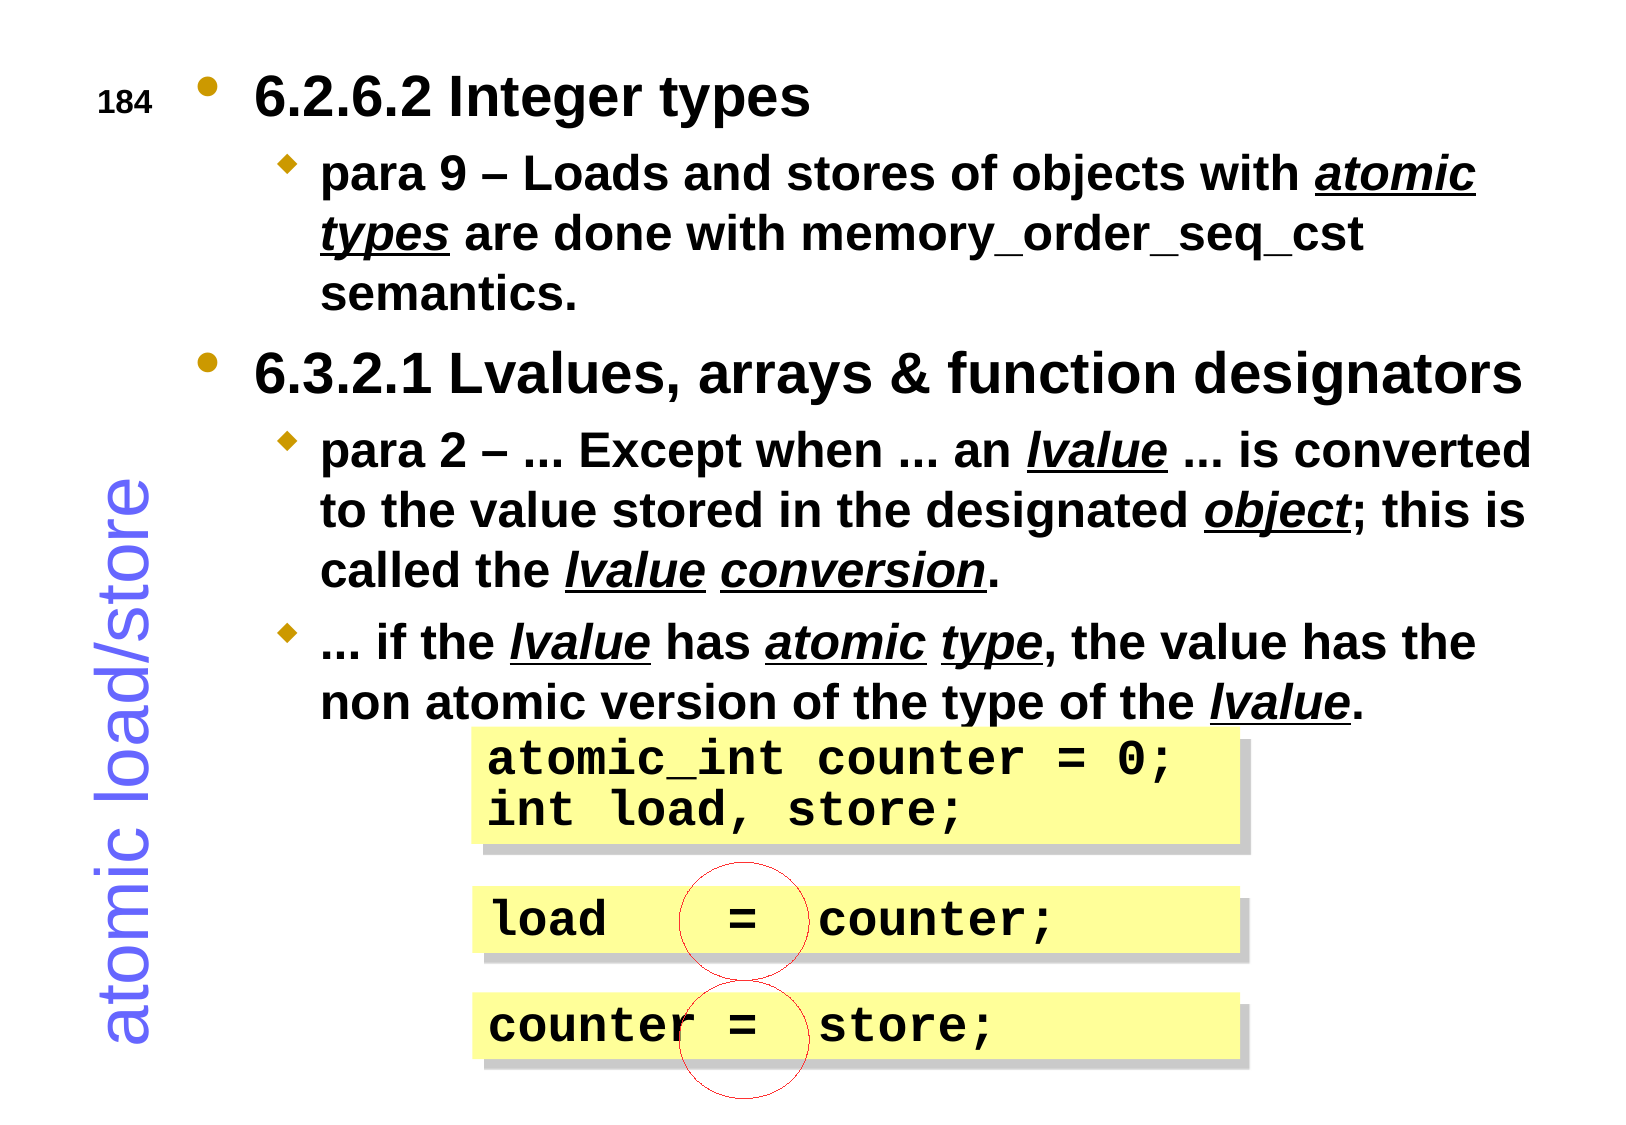

6.2.6.2 Integer types
para 9 – Loads and stores of objects with atomic types are done with memory_order_seq_cst semantics.
6.3.2.1 Lvalues, arrays & function designators
para 2 – ... Except when ... an lvalue ... is converted to the value stored in the designated object; this is called the lvalue conversion.
... if the lvalue has atomic type, the value has the non atomic version of the type of the lvalue.
184
# atomic load/store
atomic_int counter = 0;
int load, store;
load = counter;
counter = store;